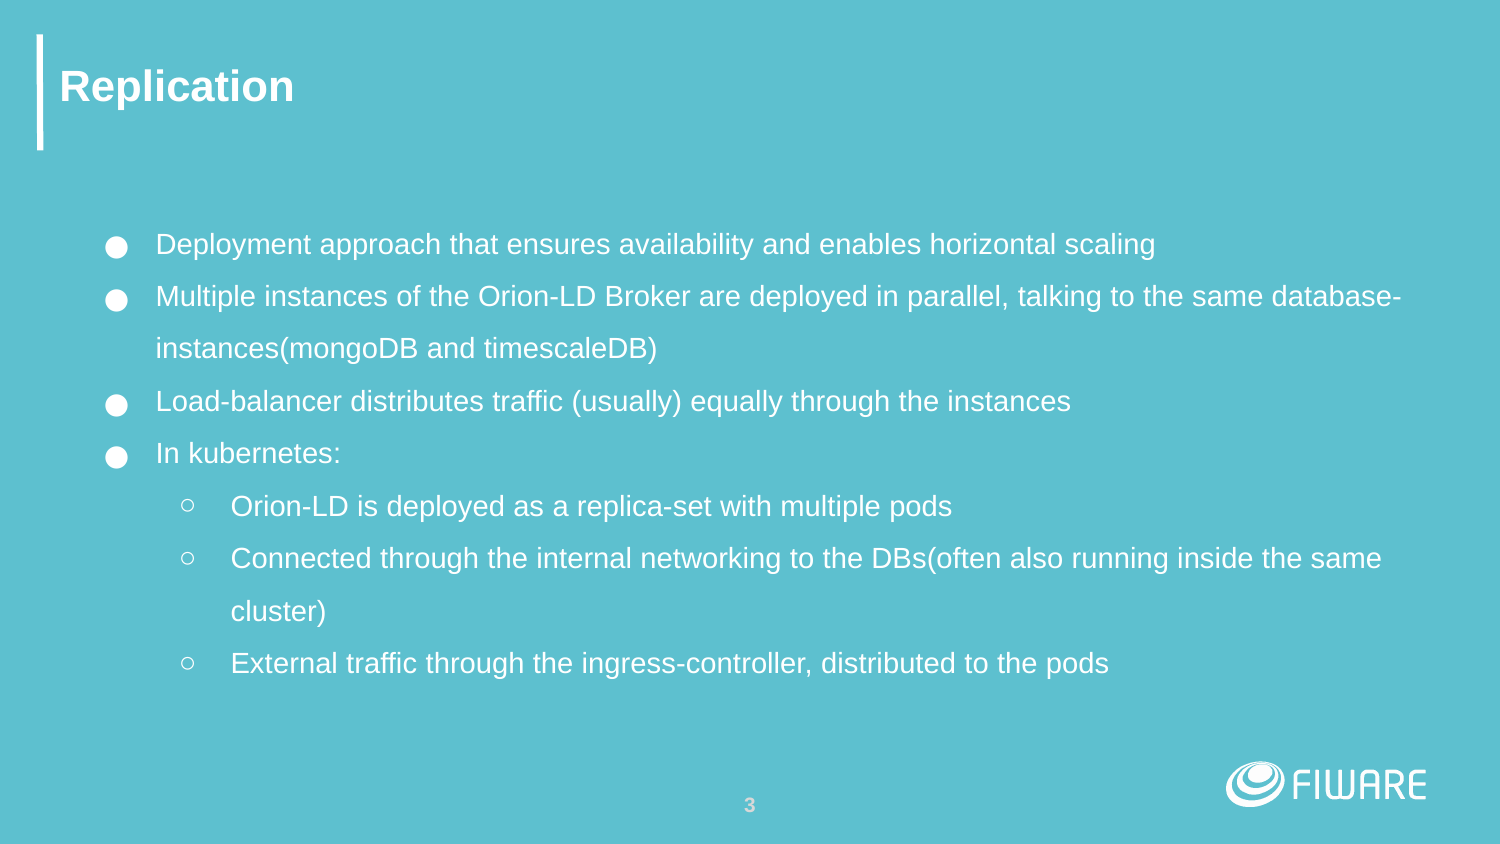

# Replication
Deployment approach that ensures availability and enables horizontal scaling
Multiple instances of the Orion-LD Broker are deployed in parallel, talking to the same database-instances(mongoDB and timescaleDB)
Load-balancer distributes traffic (usually) equally through the instances
In kubernetes:
Orion-LD is deployed as a replica-set with multiple pods
Connected through the internal networking to the DBs(often also running inside the same cluster)
External traffic through the ingress-controller, distributed to the pods